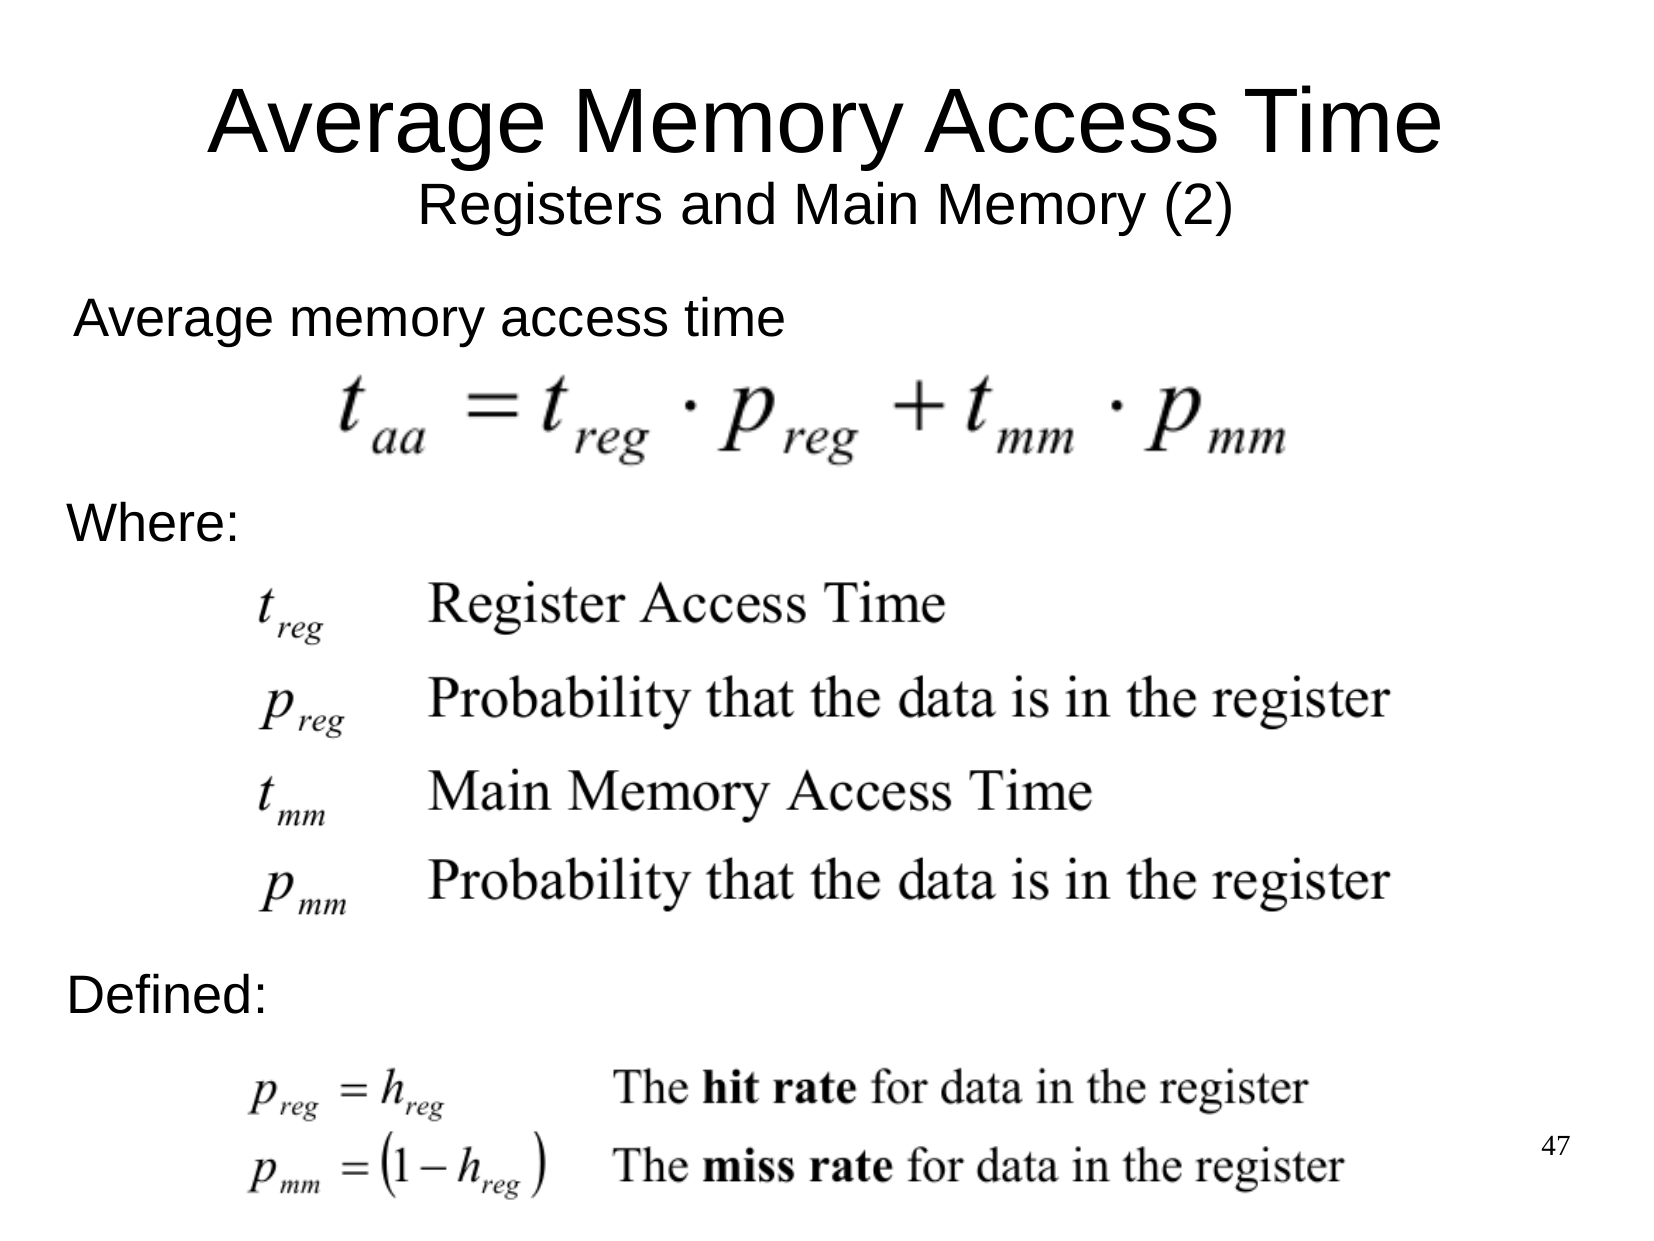

# Average Memory Access Time Registers and Main Memory (2)
Average memory access time
Where:
Defined:
47